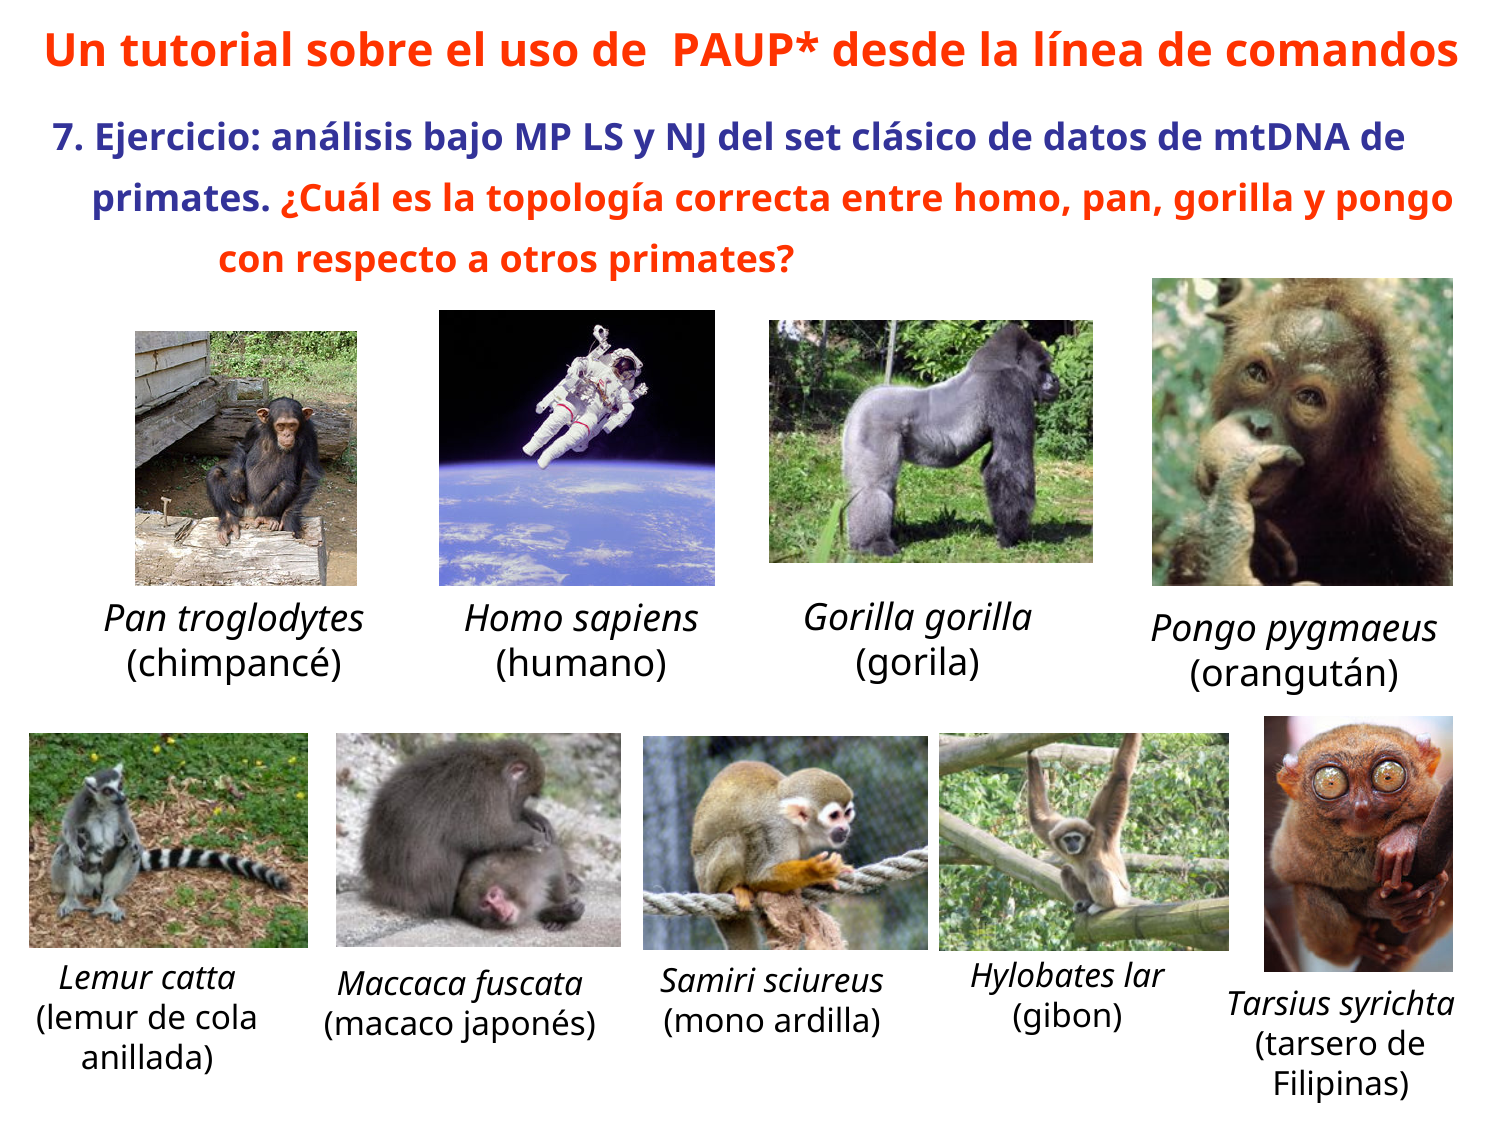

Un tutorial sobre el uso de PAUP* desde la línea de comandos
7. Ejercicio: análisis bajo MP LS y NJ del set clásico de datos de mtDNA de
 primates. ¿Cuál es la topología correcta entre homo, pan, gorilla y pongo
 con respecto a otros primates?
Gorilla gorilla
(gorila)
Pan troglodytes
(chimpancé)
Homo sapiens
(humano)
Pongo pygmaeus
(orangután)
Hylobates lar
(gibon)
Lemur catta
(lemur de cola
anillada)
Samiri sciureus
(mono ardilla)
Maccaca fuscata
(macaco japonés)
Tarsius syrichta
(tarsero de
Filipinas)